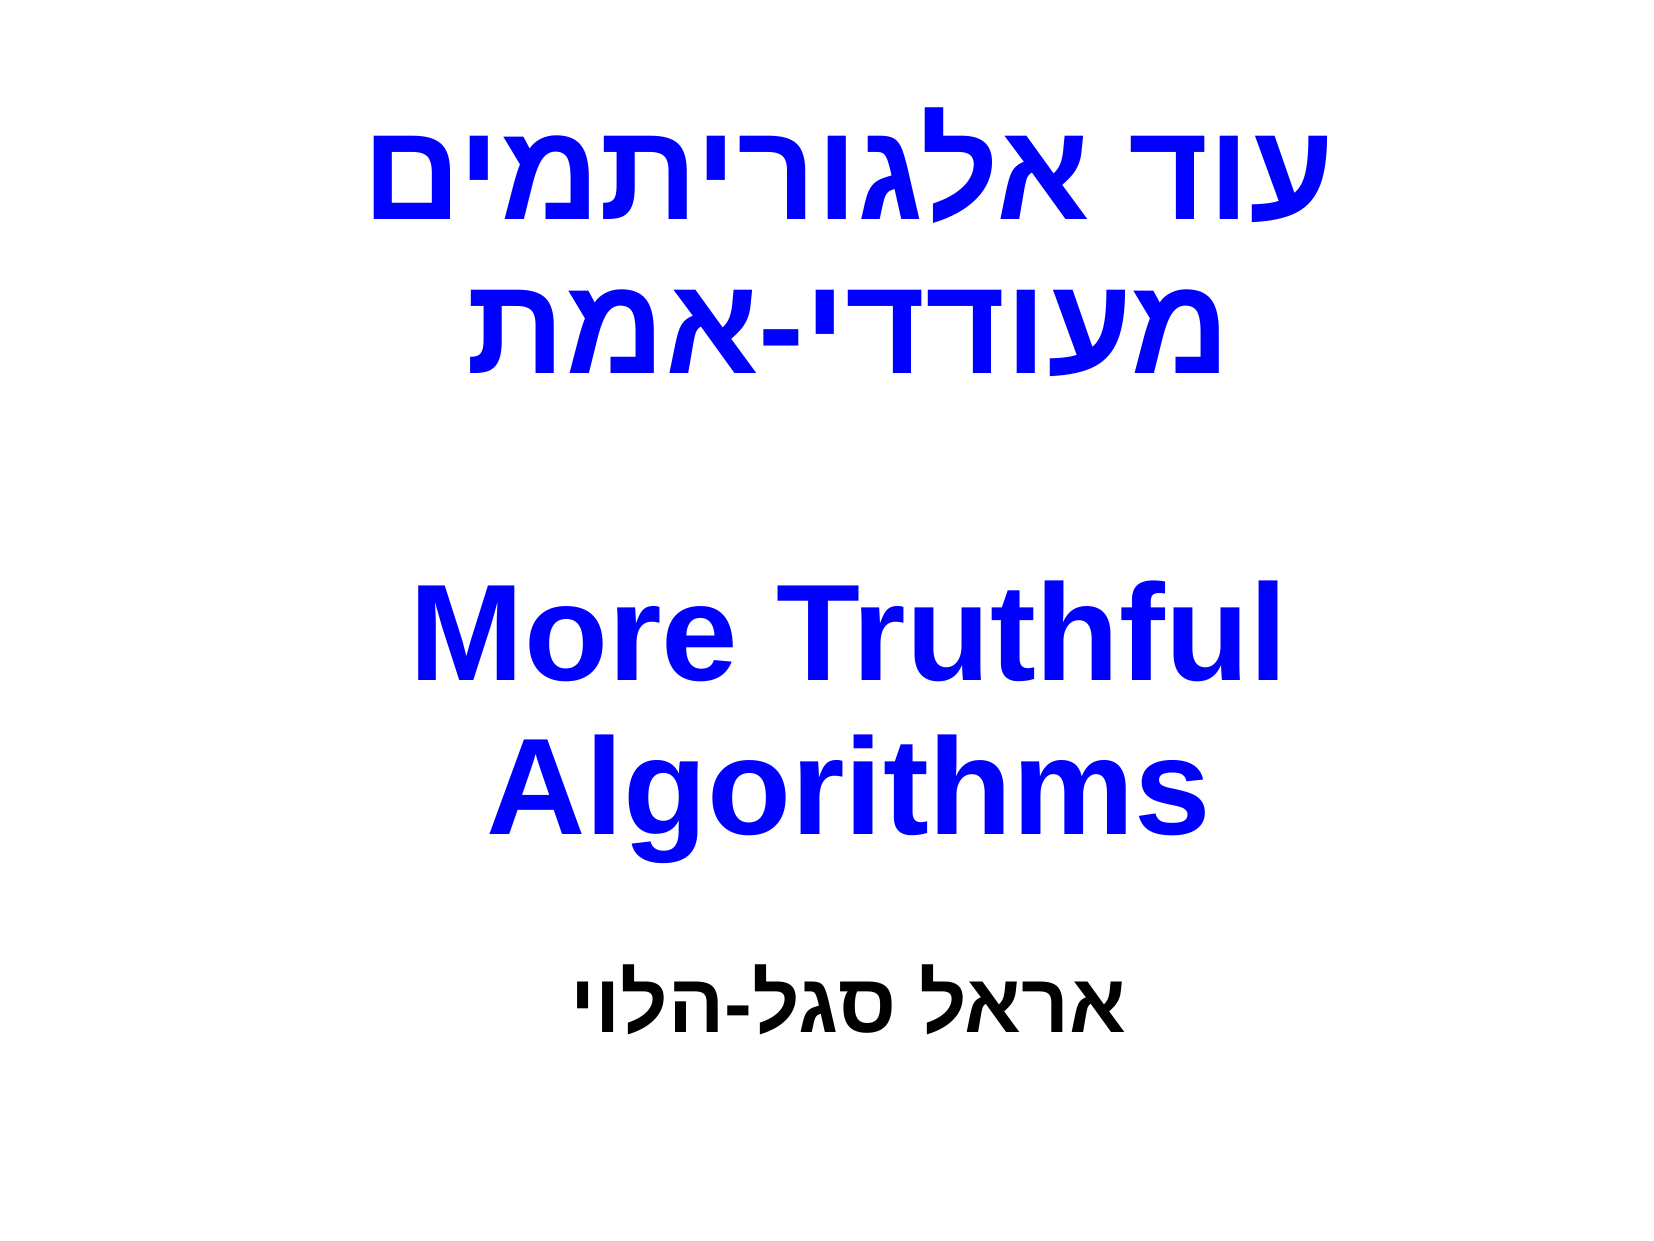

# עוד אלגוריתמים מעודדי-אמת More Truthful Algorithms אראל סגל-הלוי